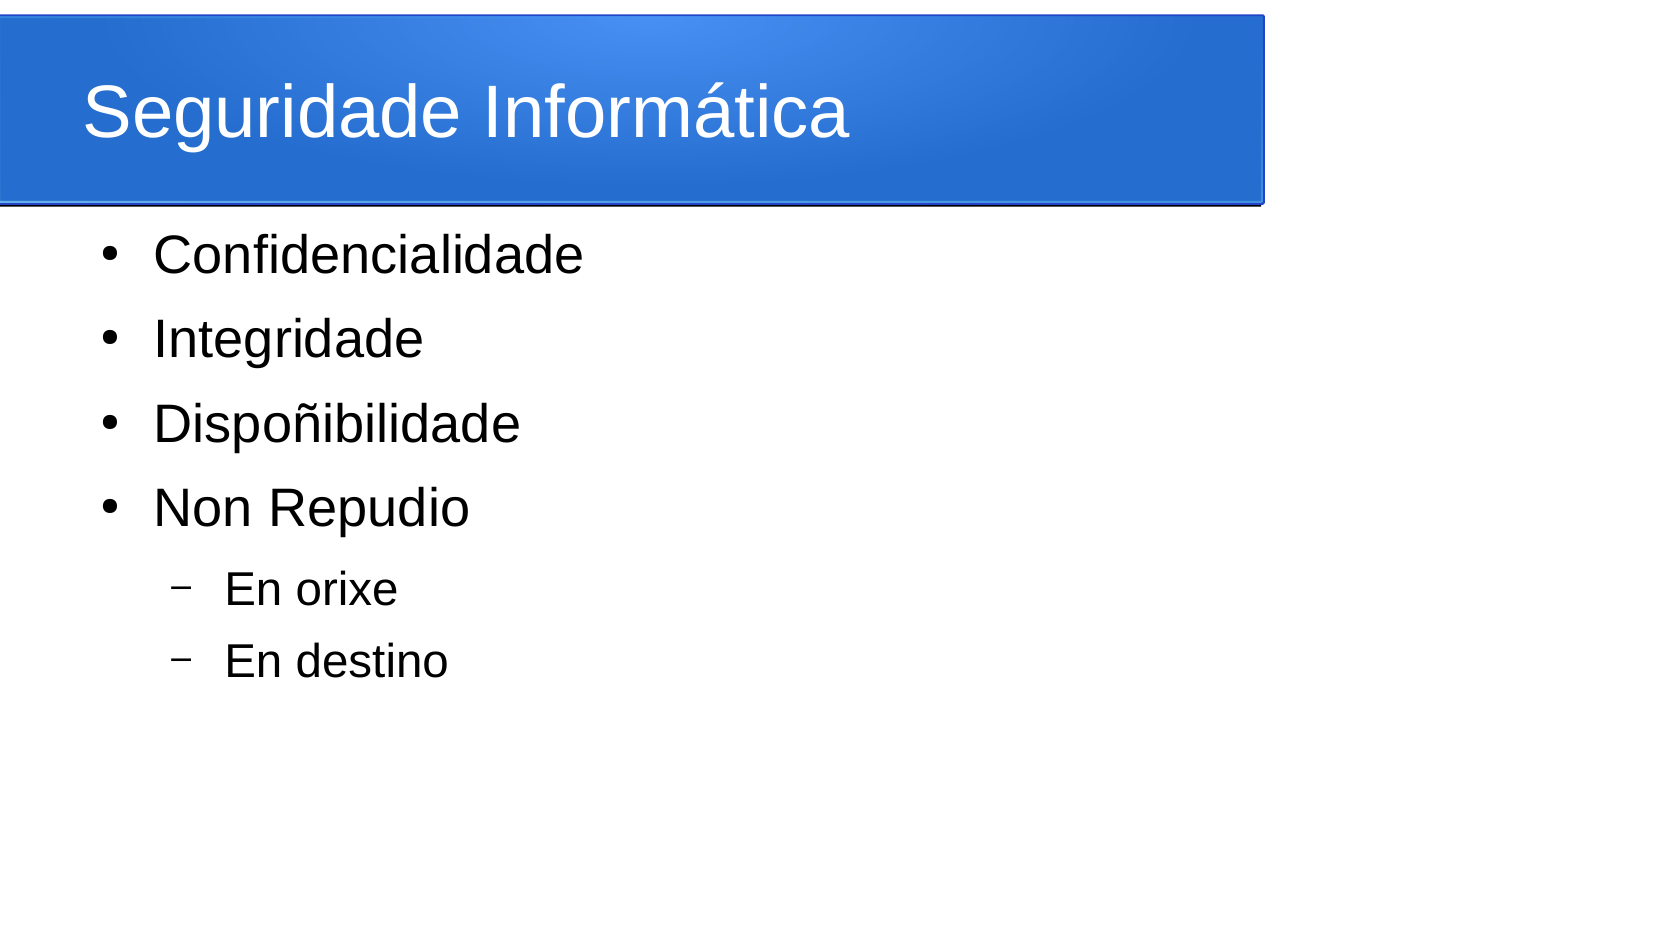

# Seguridade Informática
Confidencialidade
Integridade
Dispoñibilidade
Non Repudio
En orixe
En destino